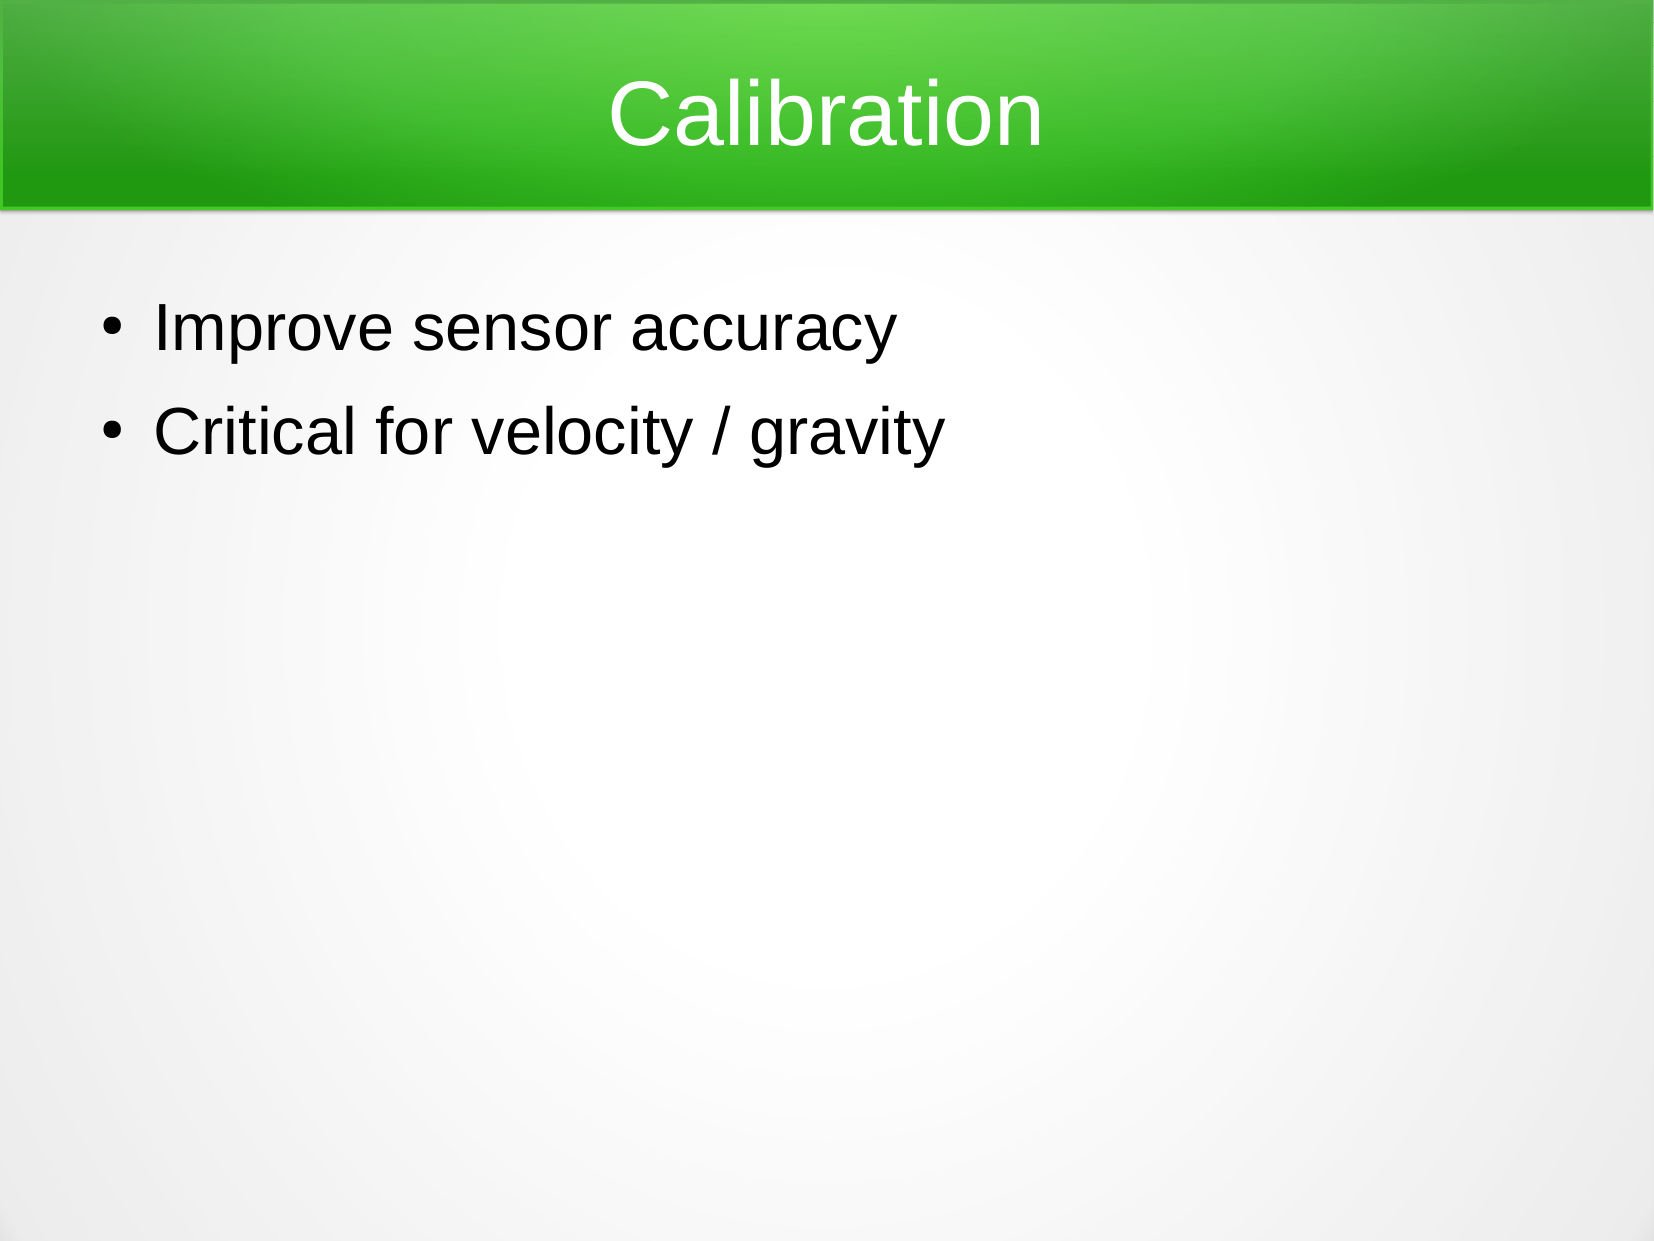

# Calibration
Improve sensor accuracy
Critical for velocity / gravity